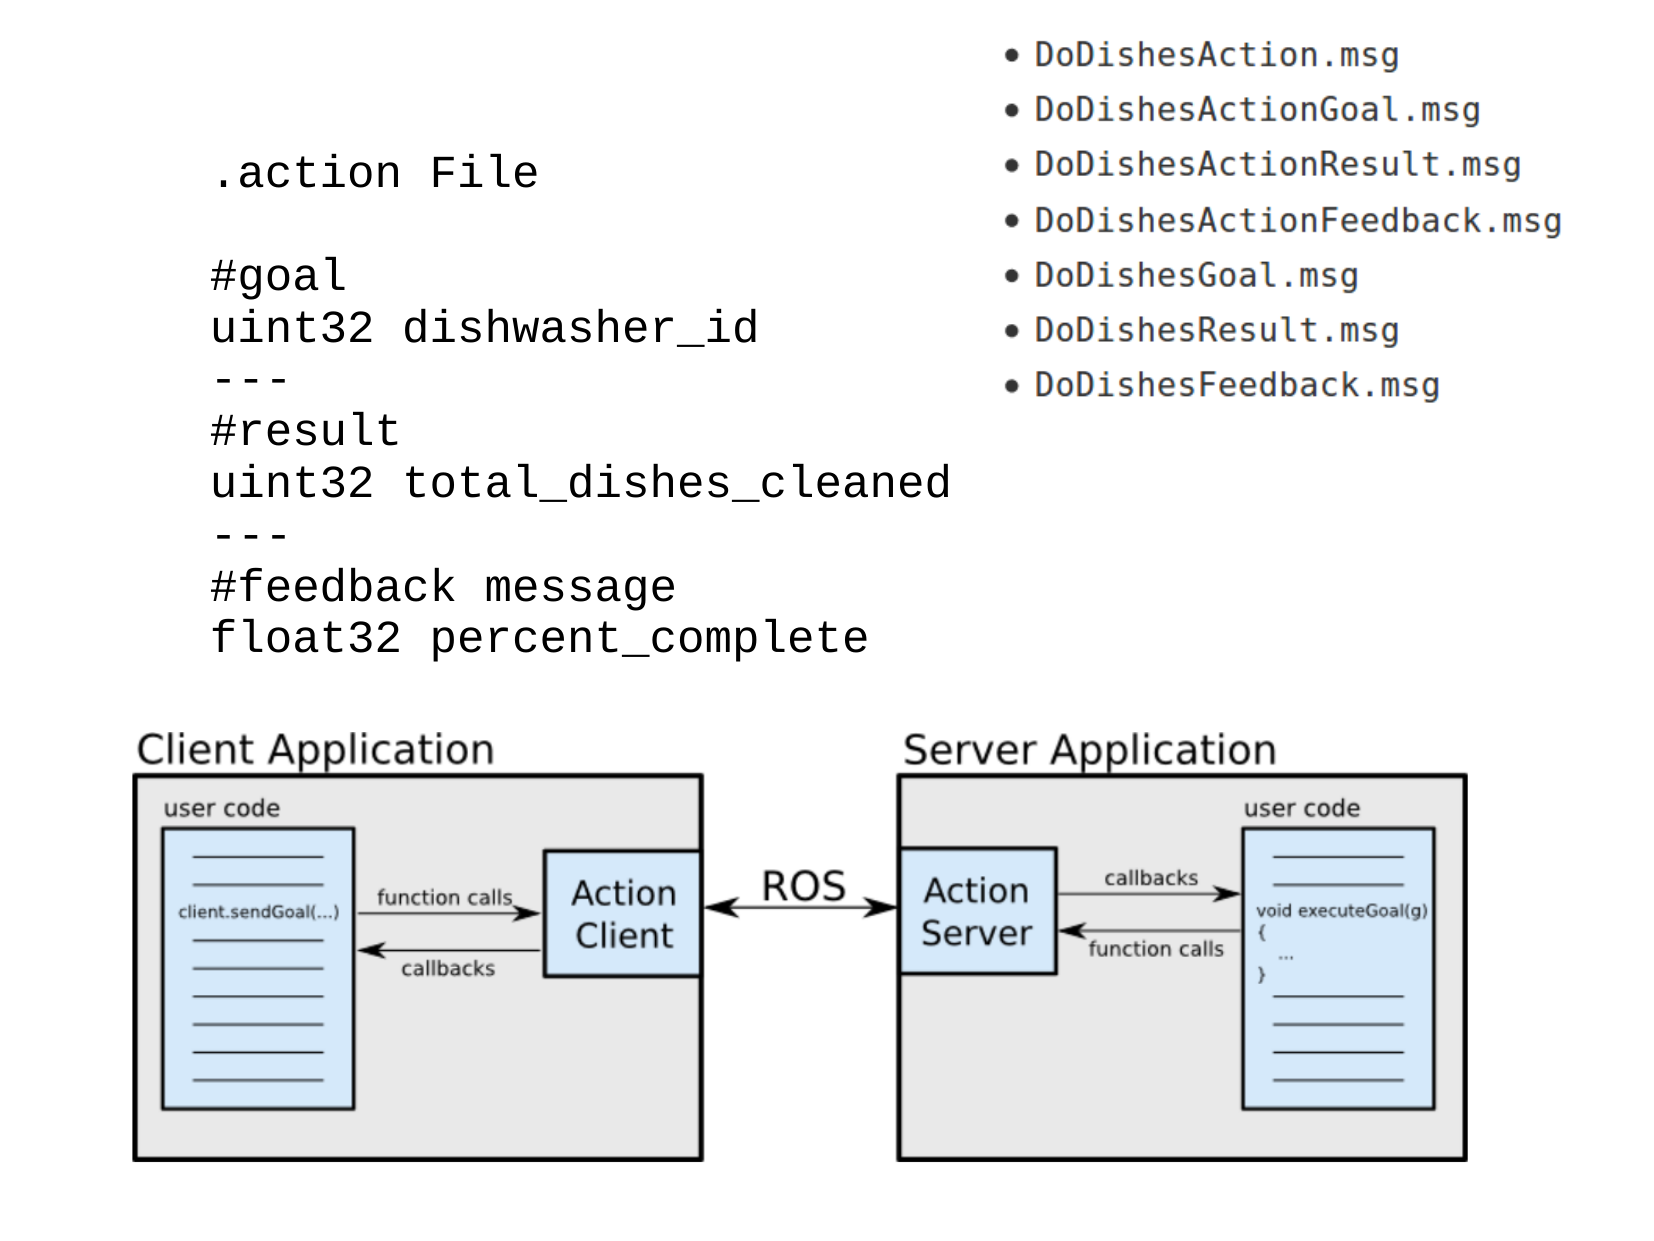

.action File
#goal
uint32 dishwasher_id
---
#result
uint32 total_dishes_cleaned
---
#feedback message
float32 percent_complete